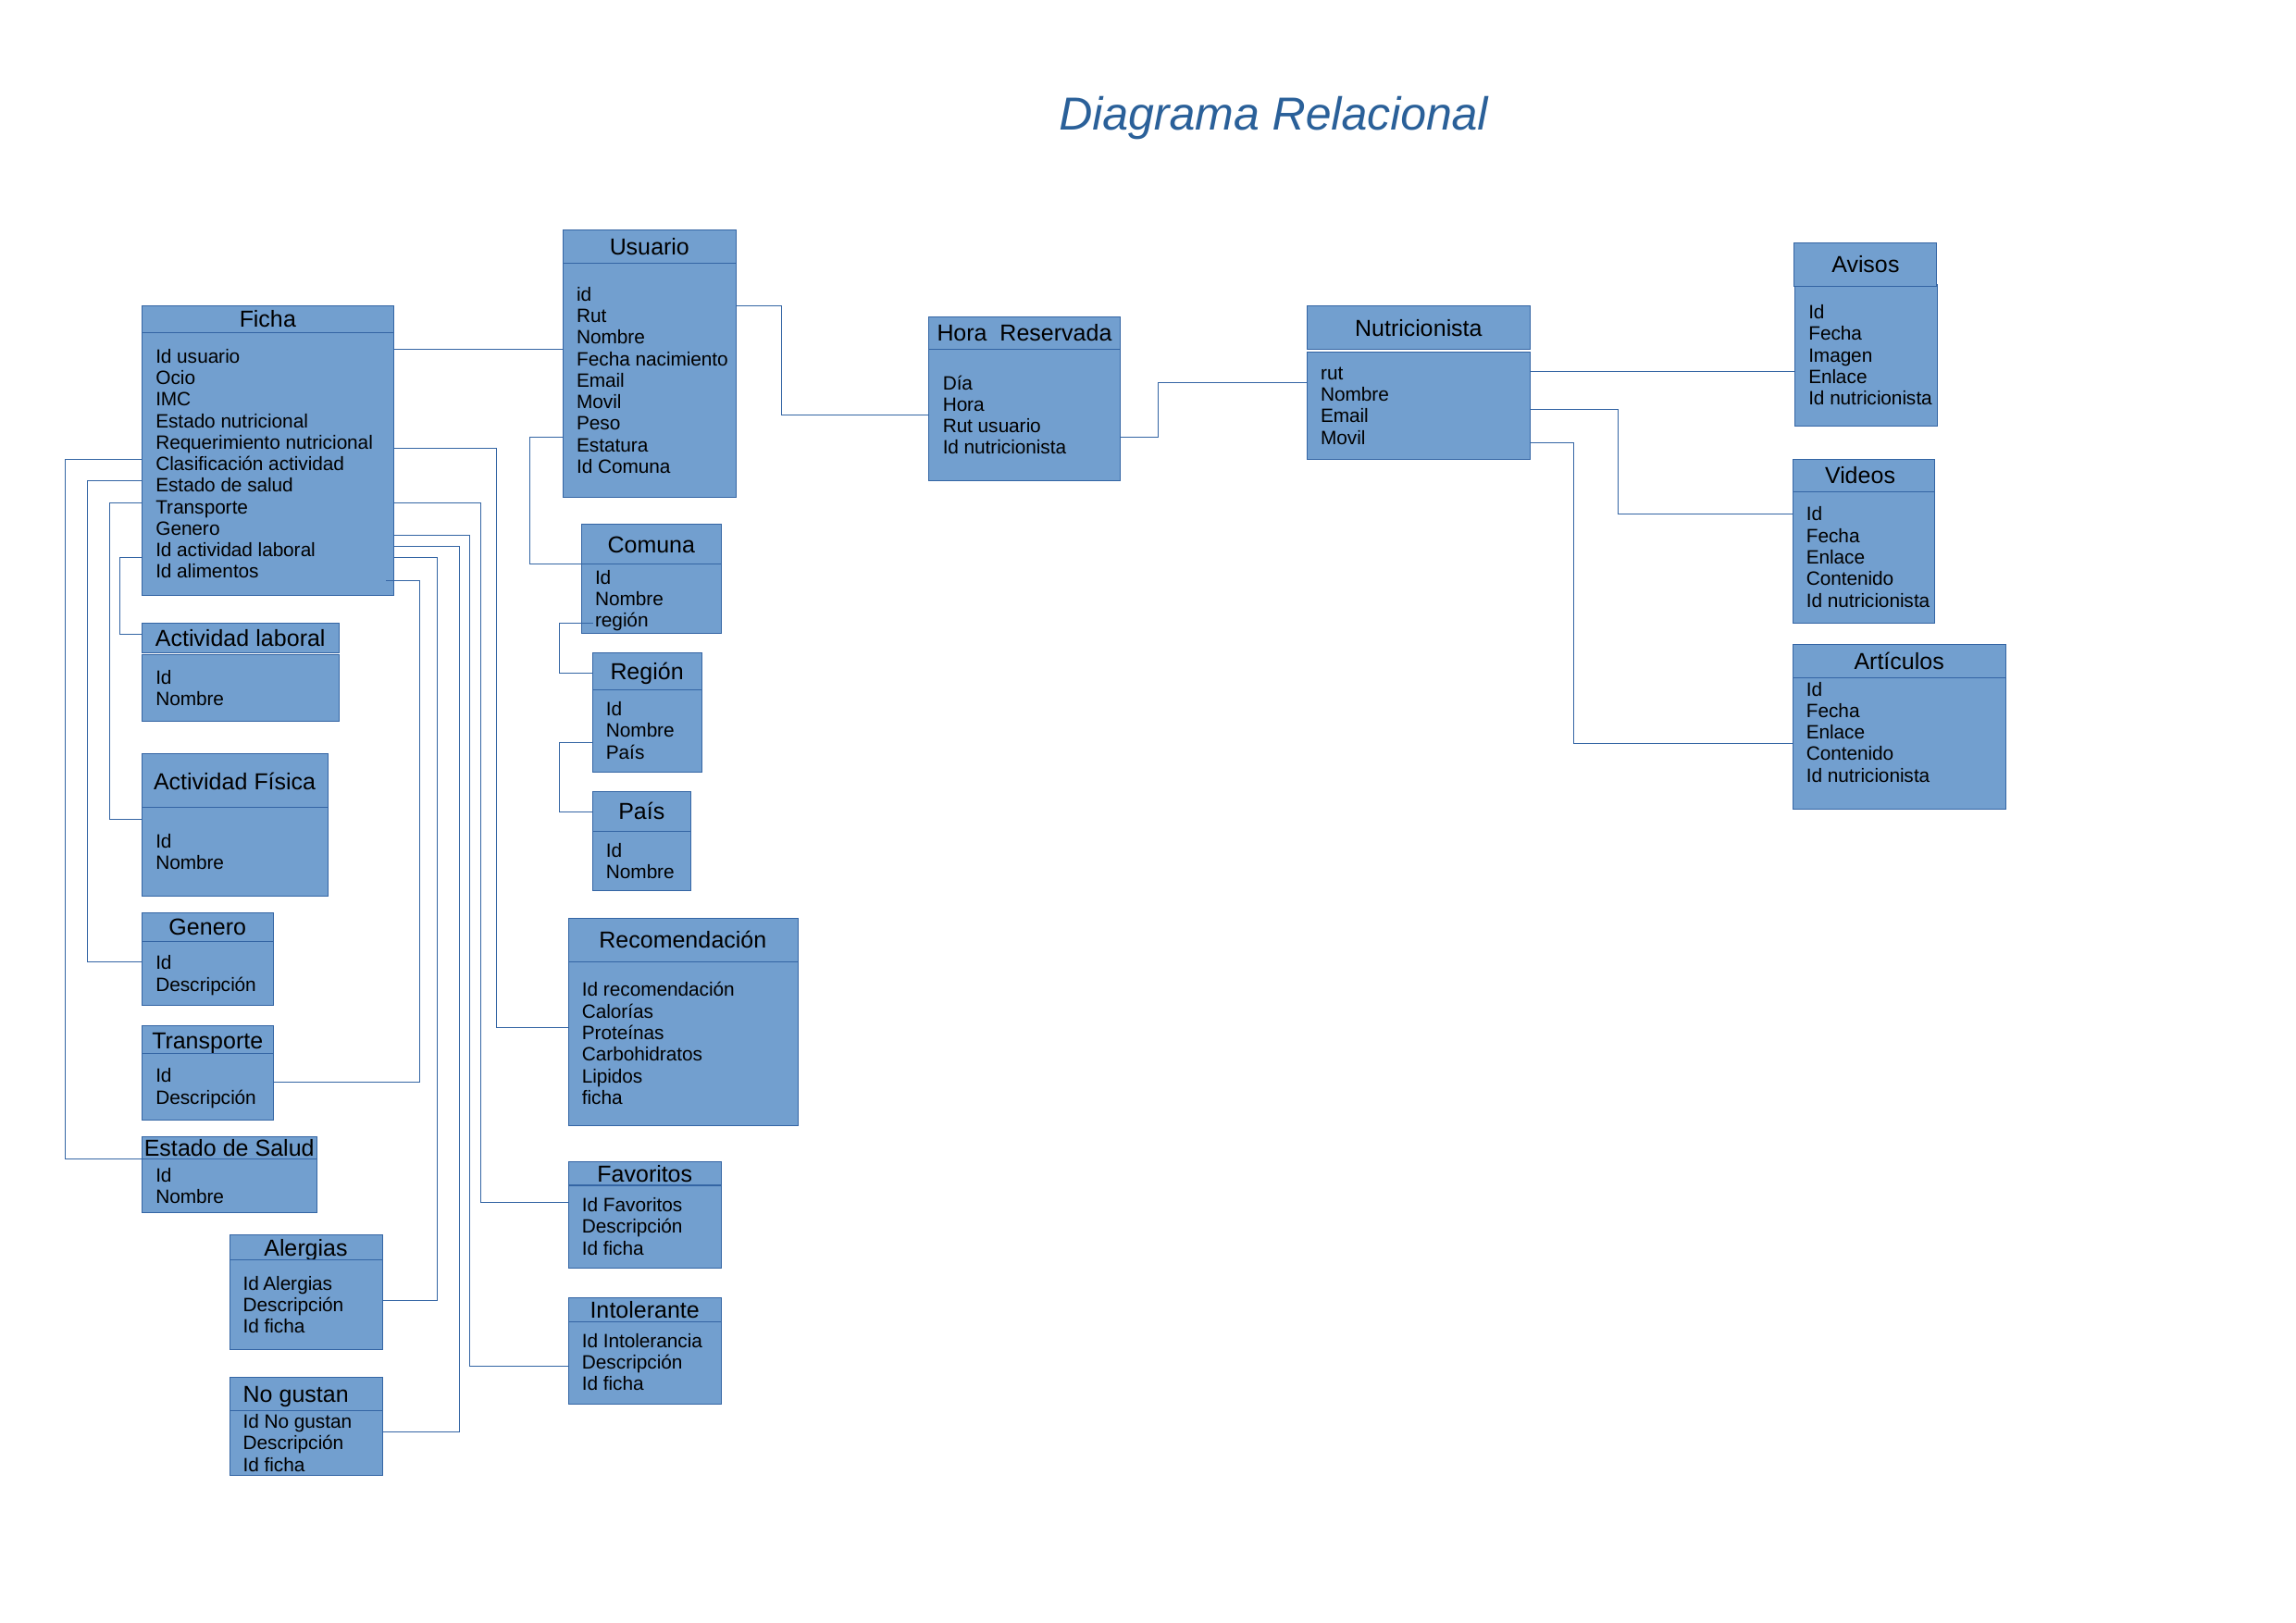

# Diagrama Relacional
Usuario
id
Rut
Nombre
Fecha nacimiento
Email
Movil
Peso
Estatura
Id Comuna
Avisos
Id
Fecha
Imagen
Enlace
Id nutricionista
Ficha
Id usuario
Ocio
IMC
Estado nutricional
Requerimiento nutricional
Clasificación actividad
Estado de salud
Transporte
Genero
Id actividad laboral
Id alimentos
Nutricionista
rut
Nombre
Email
Movil
Hora Reservada
Día
Hora
Rut usuario
Id nutricionista
Videos
Id
Fecha
Enlace
Contenido
Id nutricionista
Comuna
Id
Nombre
región
Región
Id
Nombre
País
País
Id
Nombre
Actividad laboral
Id
Nombre
Artículos
Id
Fecha
Enlace
Contenido
Id nutricionista
Actividad Física
Id
Nombre
Genero
Id
Descripción
Recomendación
Id recomendación
Calorías
Proteínas
Carbohidratos
Lipidos
ficha
Transporte
Id
Descripción
Estado de Salud
Id
Nombre
Favoritos
Id Favoritos
Descripción
Id ficha
Alergias
Id Alergias
Descripción
Id ficha
Intolerante
Id Intolerancia
Descripción
Id ficha
No gustan
Id No gustan
Descripción
Id ficha